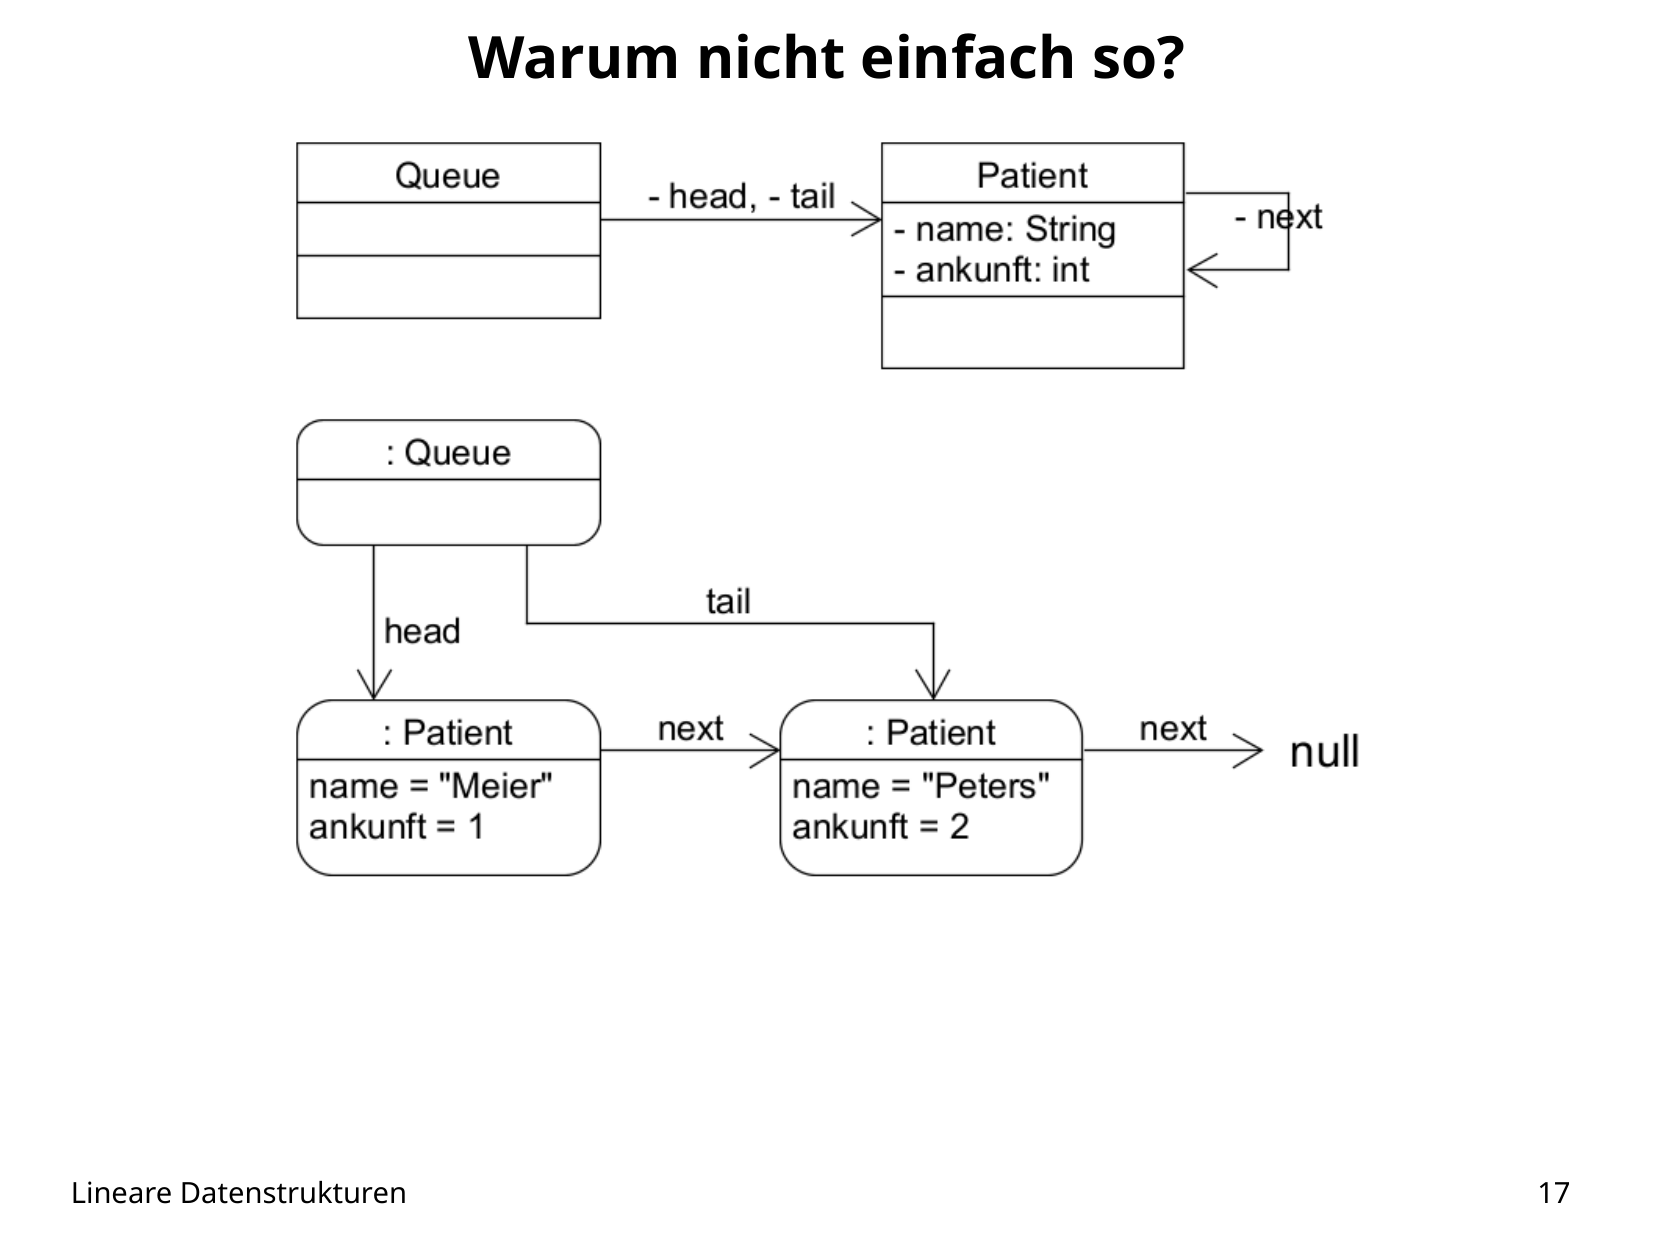

# Warum nicht einfach so?
Lineare Datenstrukturen
17